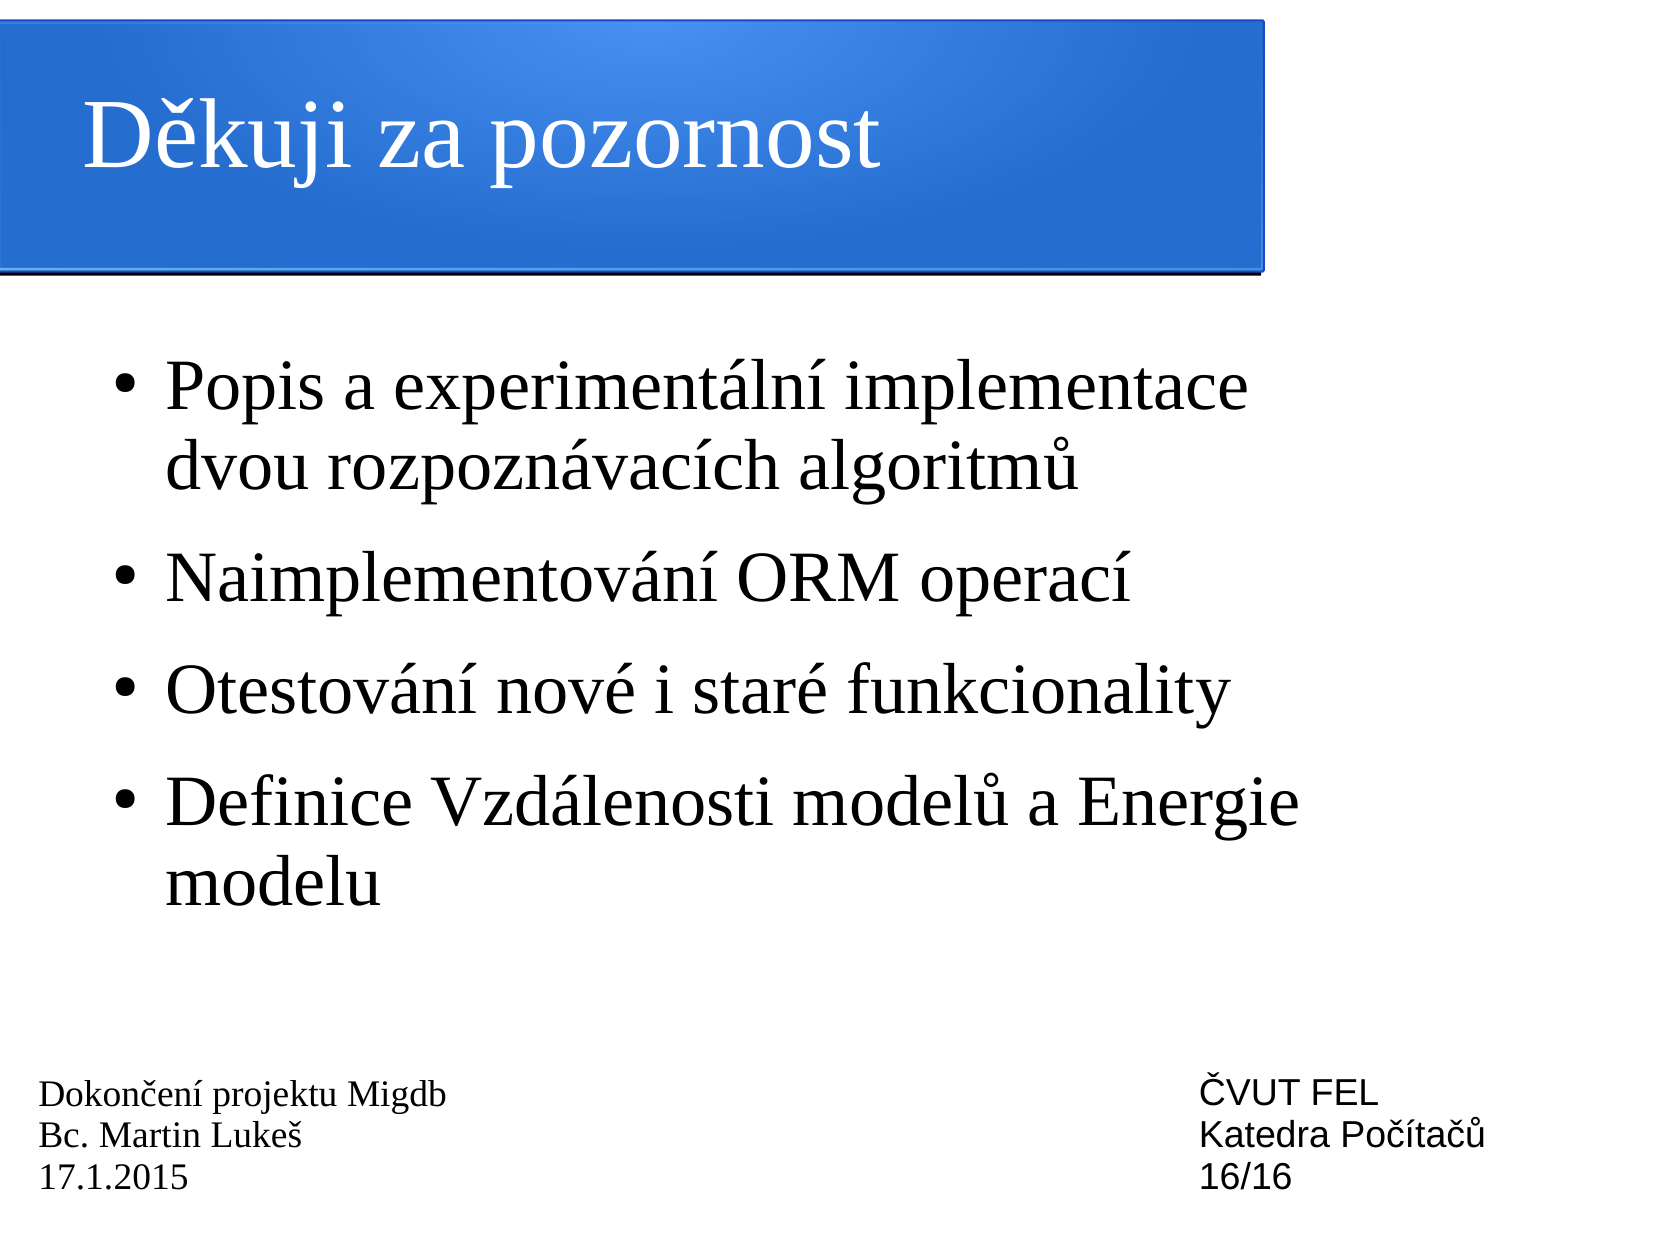

Děkuji za pozornost
# Popis a experimentální implementace dvou rozpoznávacích algoritmů
Naimplementování ORM operací
Otestování nové i staré funkcionality
Definice Vzdálenosti modelů a Energie modelu
ČVUT FEL
Katedra Počítačů
Dokončení projektu Migdb
Bc. Martin Lukeš
17.1.2015
ČVUT FEL
Katedra počítačů
ČVUT FEL
Katedra počítačů
ČVUT FEL
Katedra počítačů